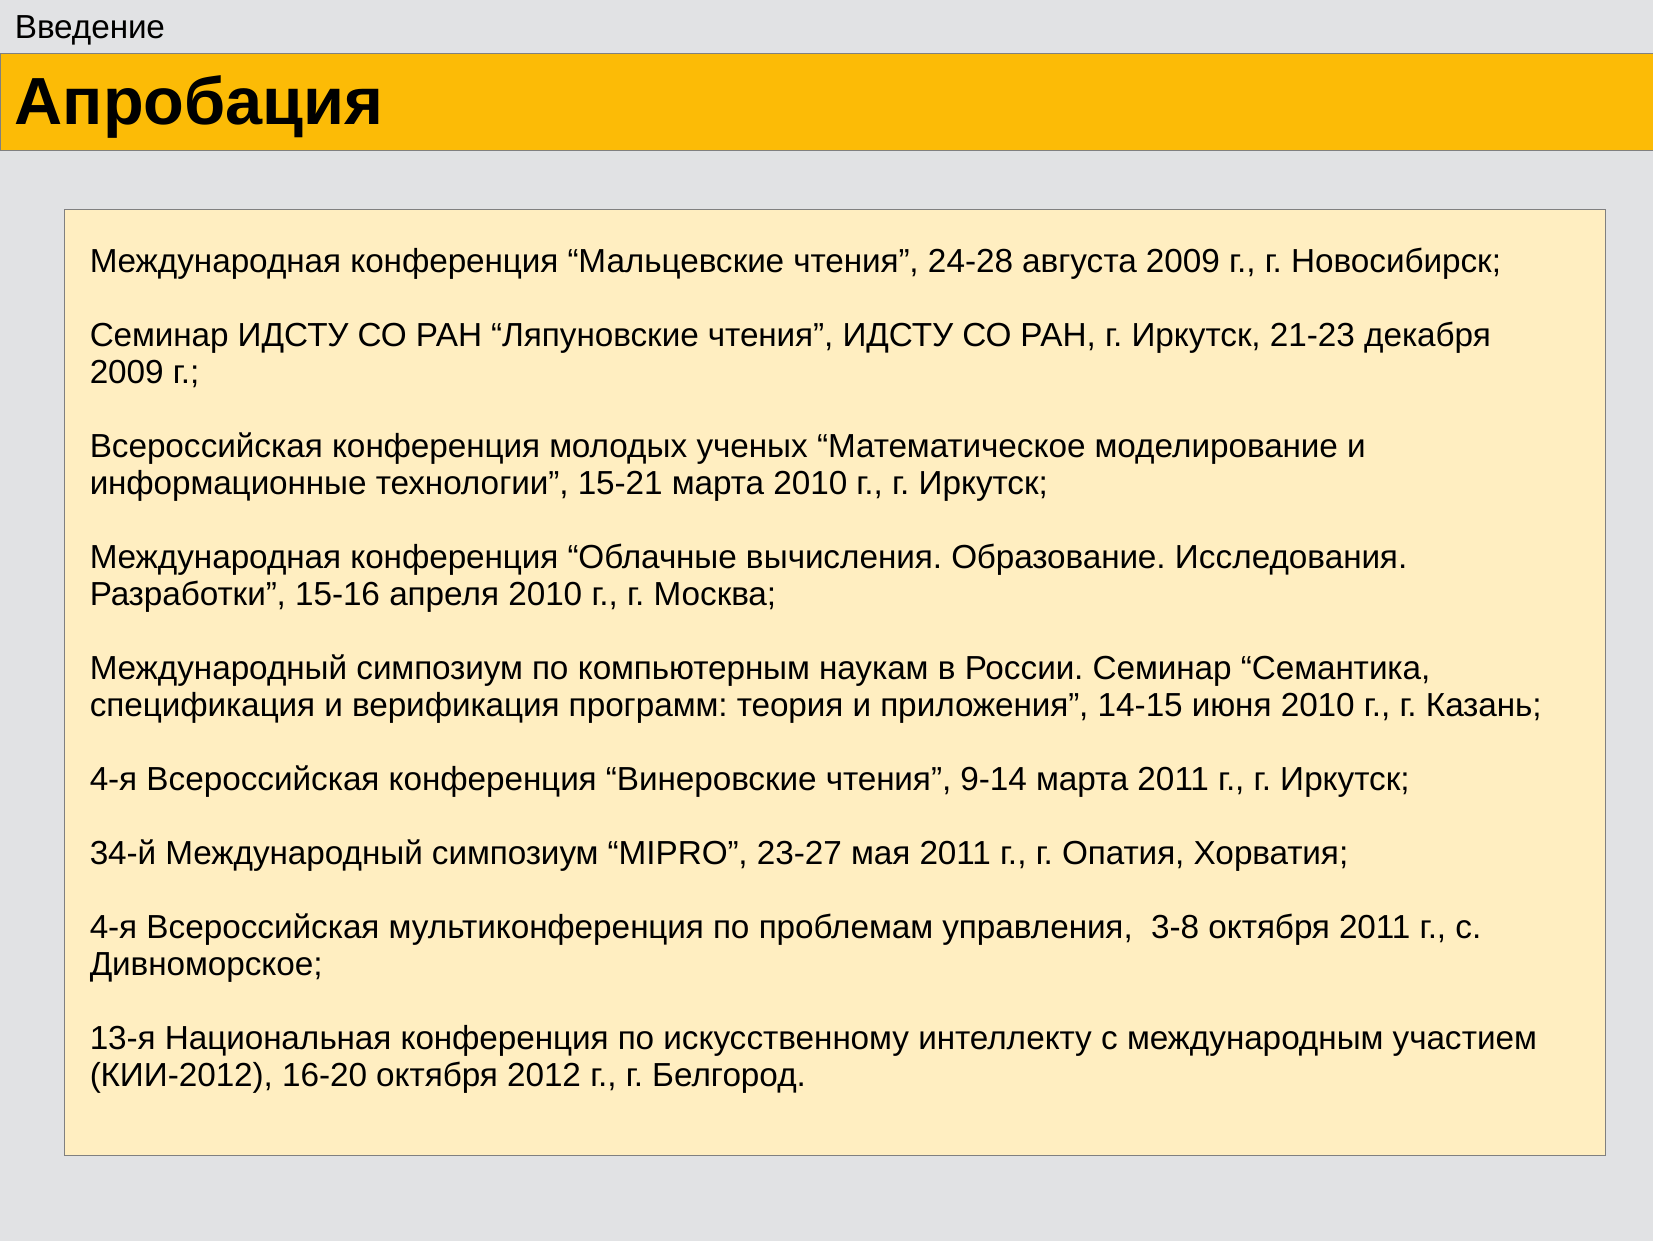

Введение
Апробация
Международная конференция “Мальцевские чтения”, 24-28 августа 2009 г., г. Новосибирск;
Семинар ИДСТУ СО РАН “Ляпуновские чтения”, ИДСТУ СО РАН, г. Иркутск, 21-23 декабря 2009 г.;
Всероссийская конференция молодых ученых “Математическое моделирование и информационные технологии”, 15-21 марта 2010 г., г. Иркутск;
Международная конференция “Облачные вычисления. Образование. Исследования. Разработки”, 15-16 апреля 2010 г., г. Москва;
Международный симпозиум по компьютерным наукам в России. Семинар “Семантика, спецификация и верификация программ: теория и приложения”, 14-15 июня 2010 г., г. Казань;
4-я Всероссийская конференция “Винеровские чтения”, 9-14 марта 2011 г., г. Иркутск;
34-й Международный симпозиум “MIPRO”, 23-27 мая 2011 г., г. Опатия, Хорватия;
4-я Всероссийская мультиконференция по проблемам управления, 3-8 октября 2011 г., с. Дивноморское;
13-я Национальная конференция по искусственному интеллекту с международным участием (КИИ-2012), 16-20 октября 2012 г., г. Белгород.